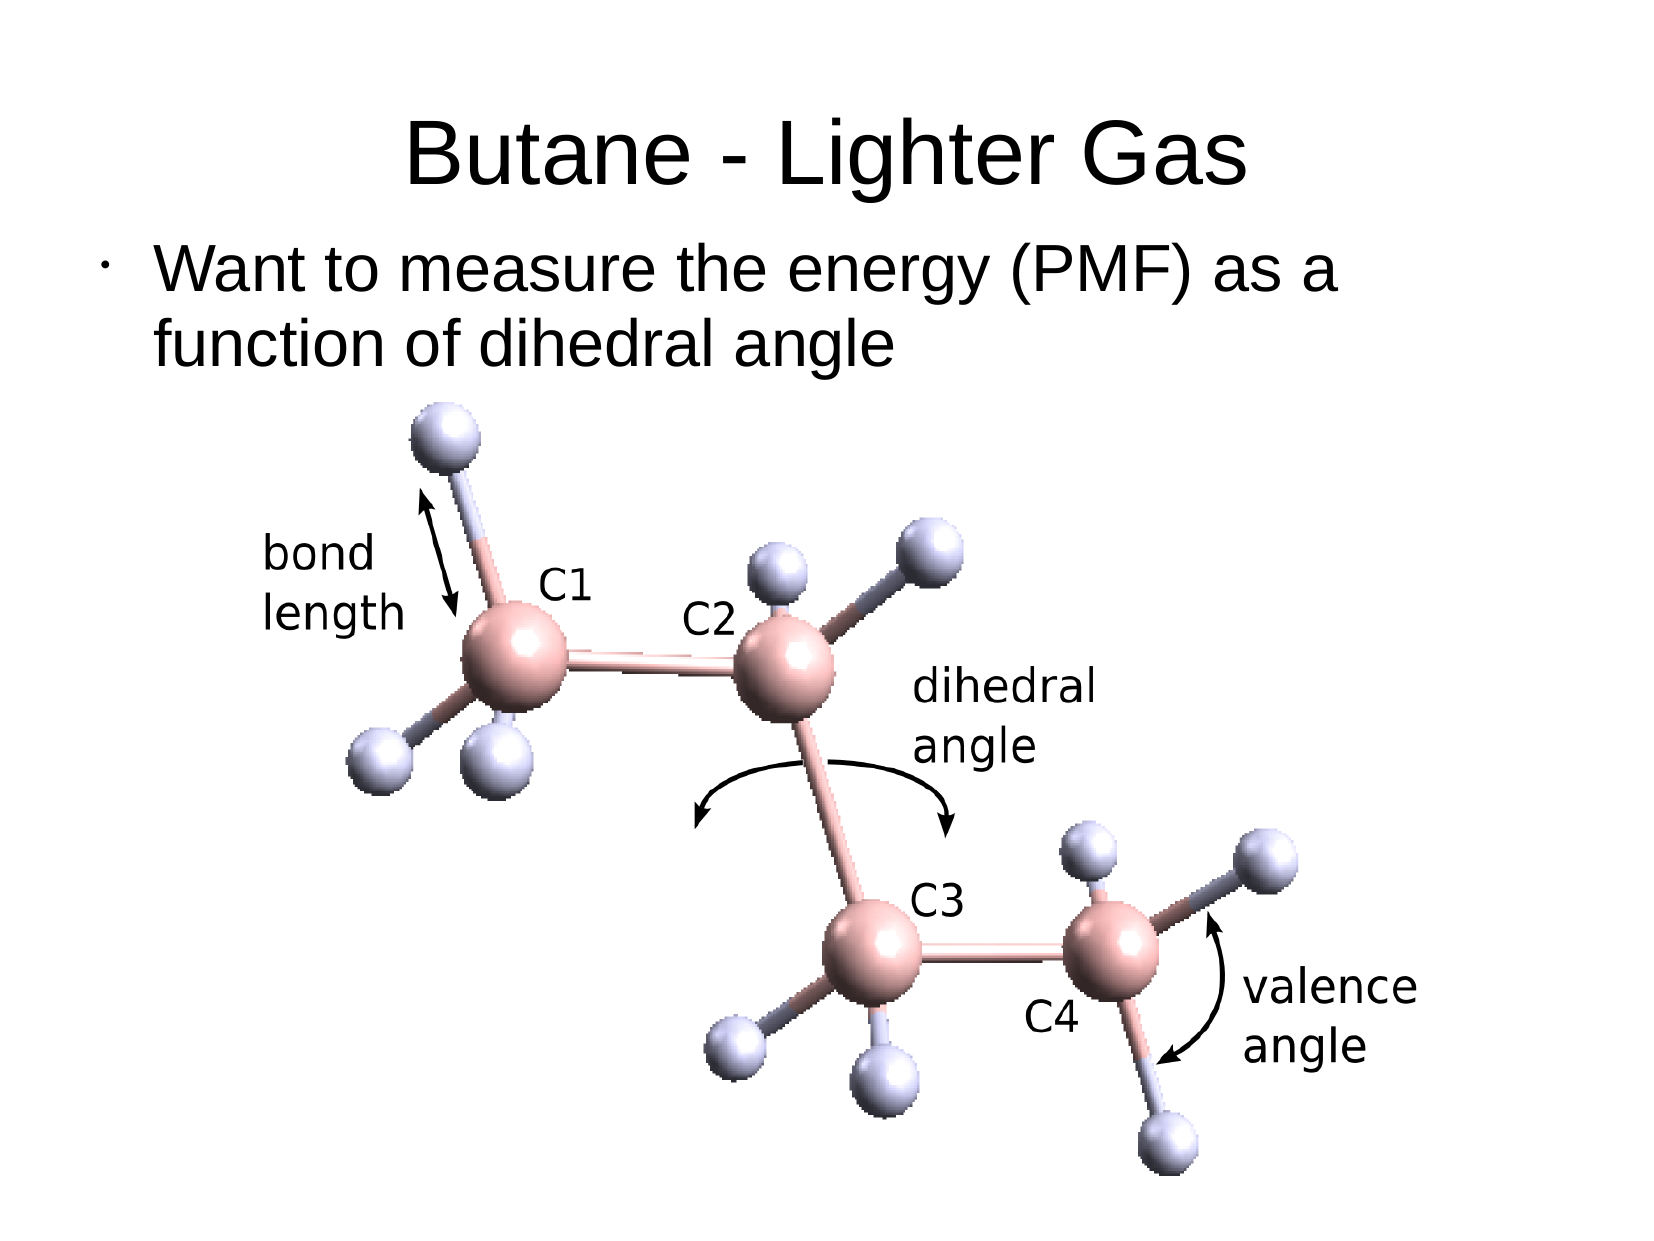

# Butane - Lighter Gas
Want to measure the energy (PMF) as a function of dihedral angle